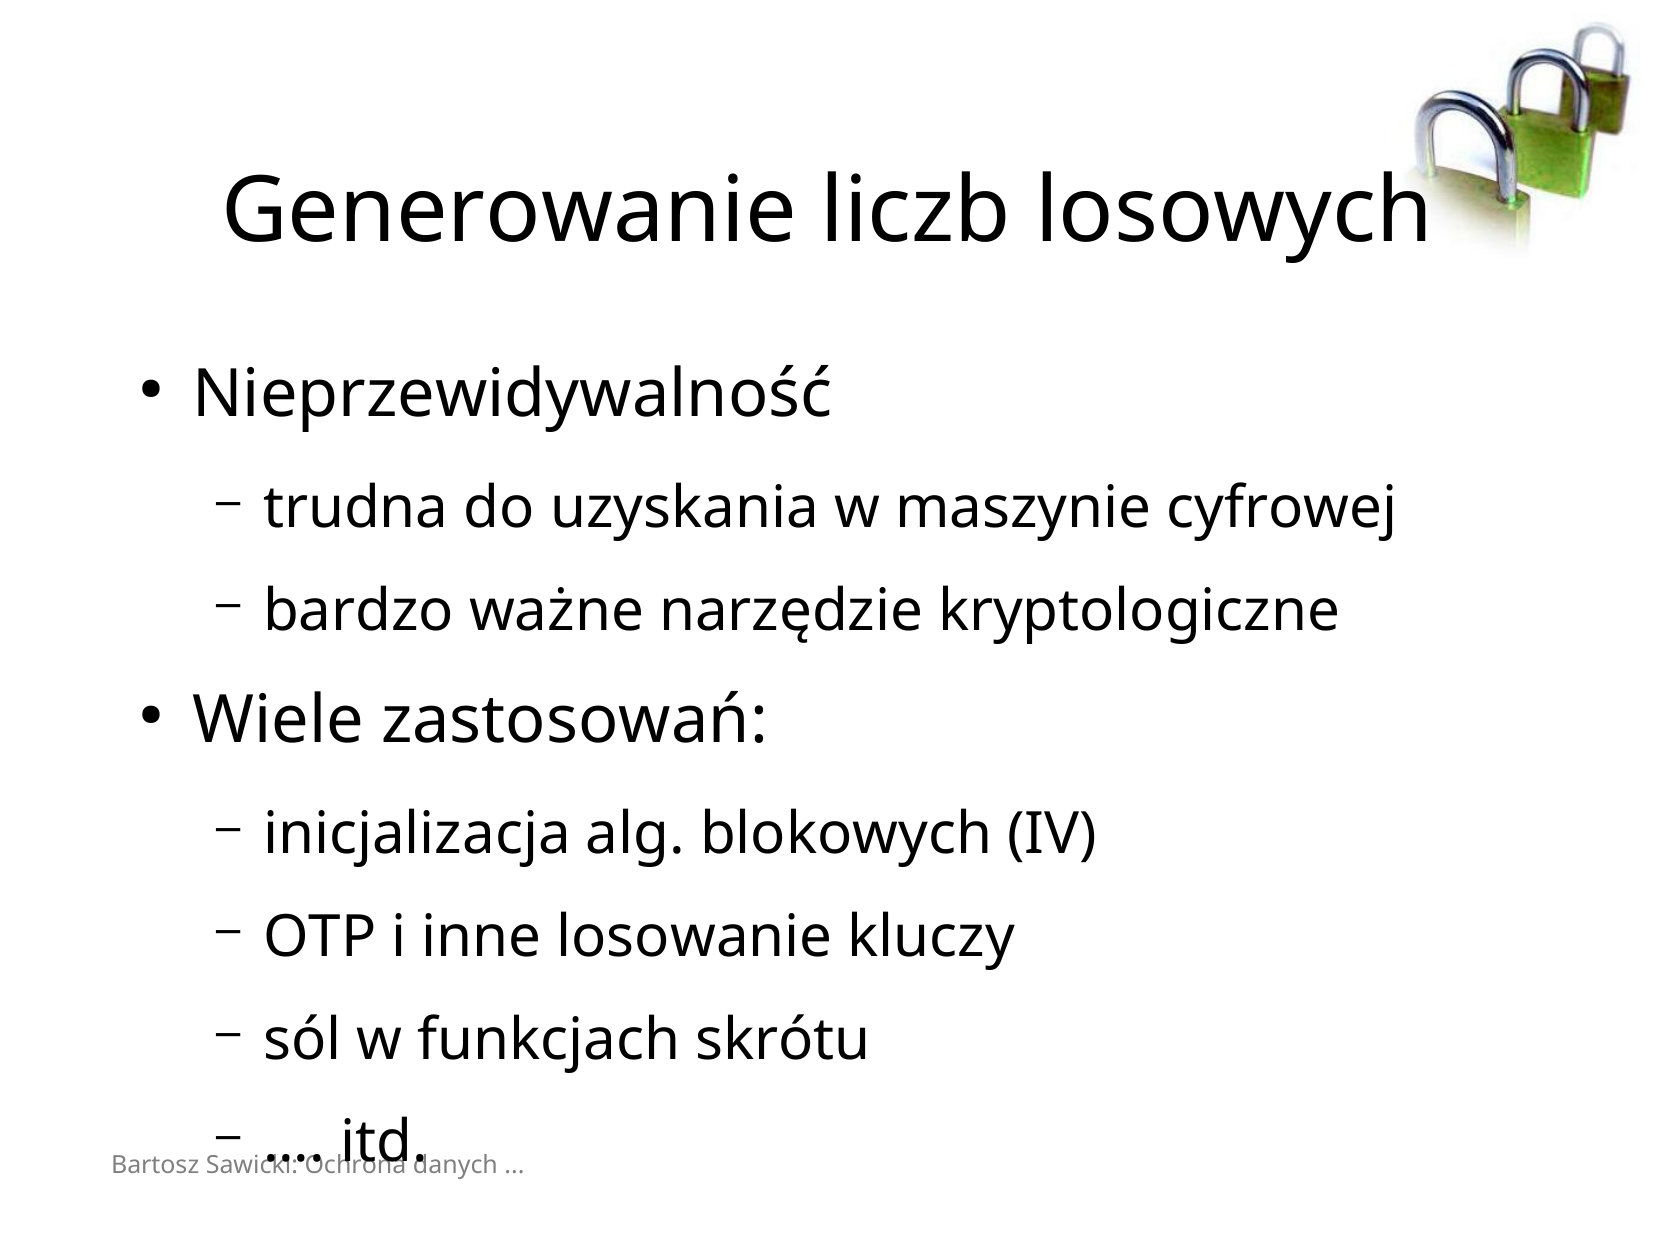

# Generowanie liczb losowych
Nieprzewidywalność
trudna do uzyskania w maszynie cyfrowej
bardzo ważne narzędzie kryptologiczne
Wiele zastosowań:
inicjalizacja alg. blokowych (IV)
OTP i inne losowanie kluczy
sól w funkcjach skrótu
.... itd.